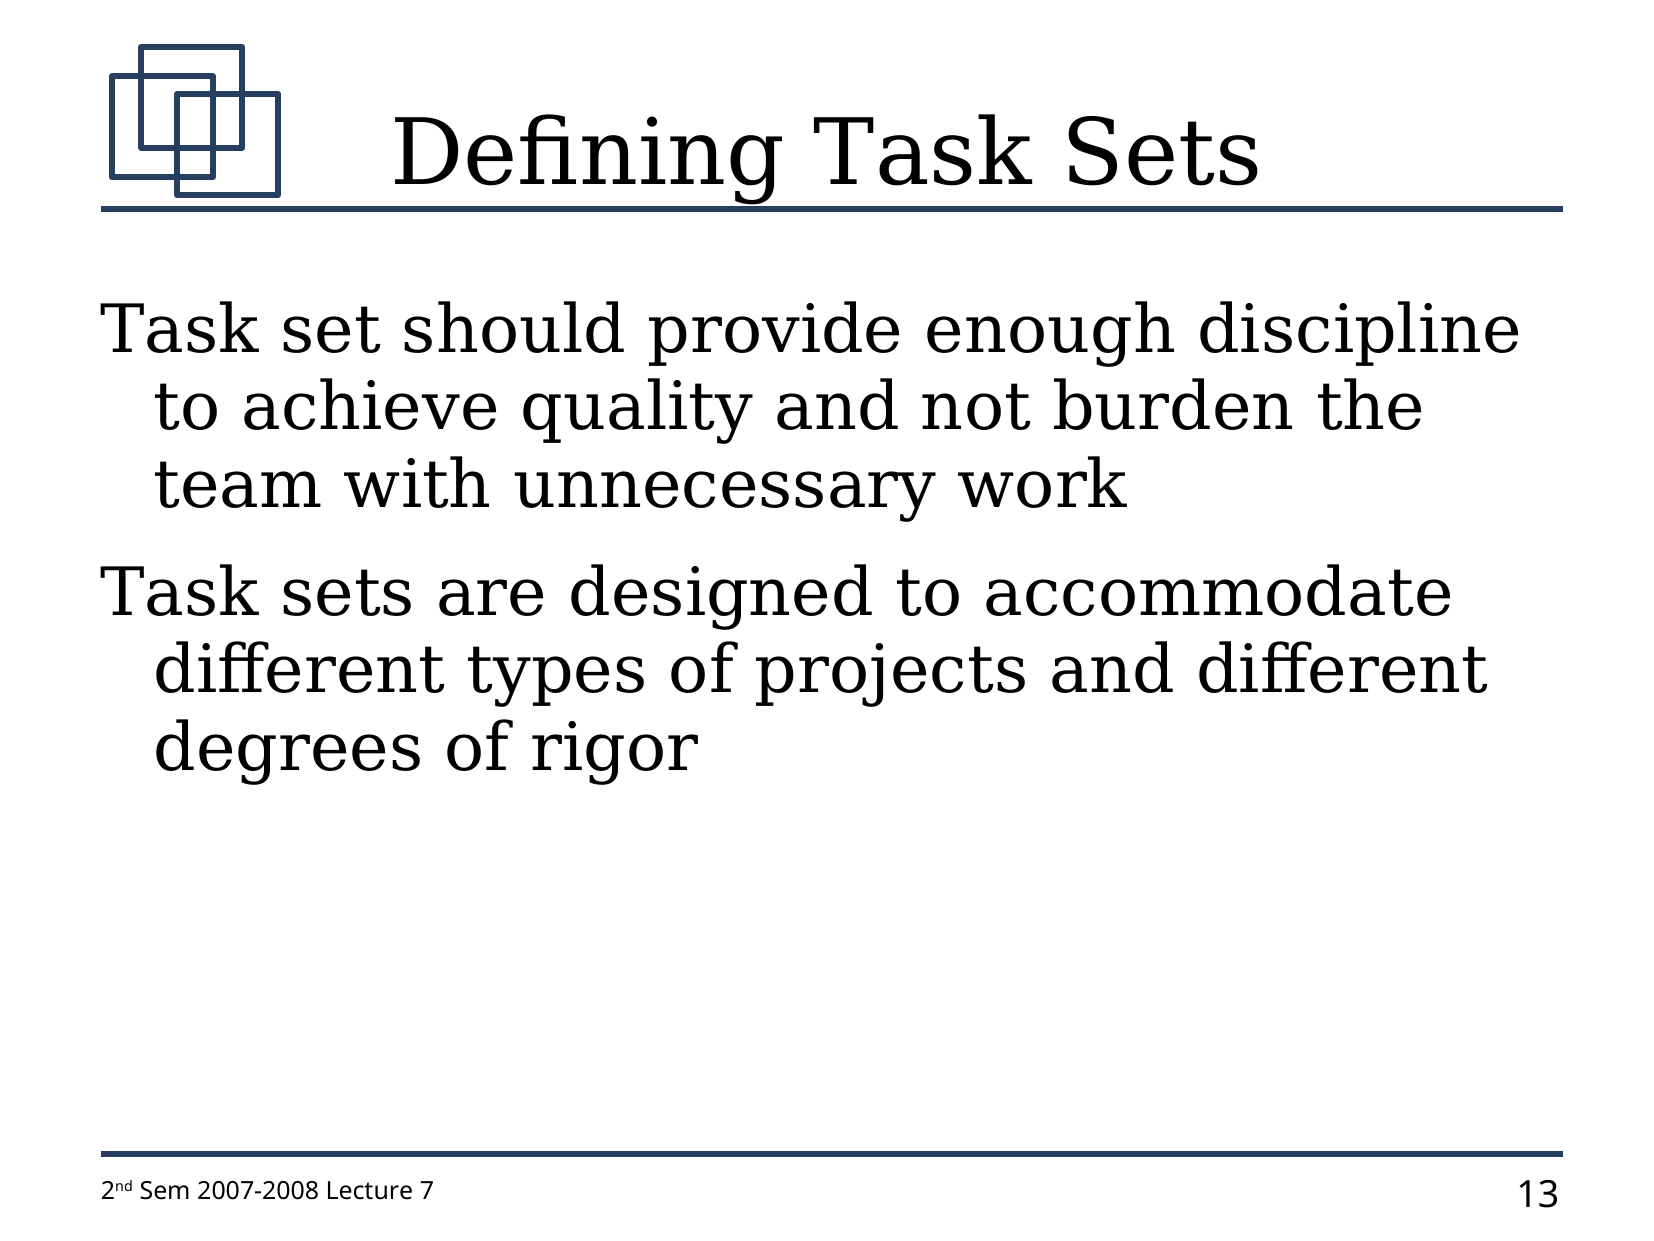

# Defining Task Sets
Task set should provide enough discipline to achieve quality and not burden the team with unnecessary work
Task sets are designed to accommodate different types of projects and different degrees of rigor